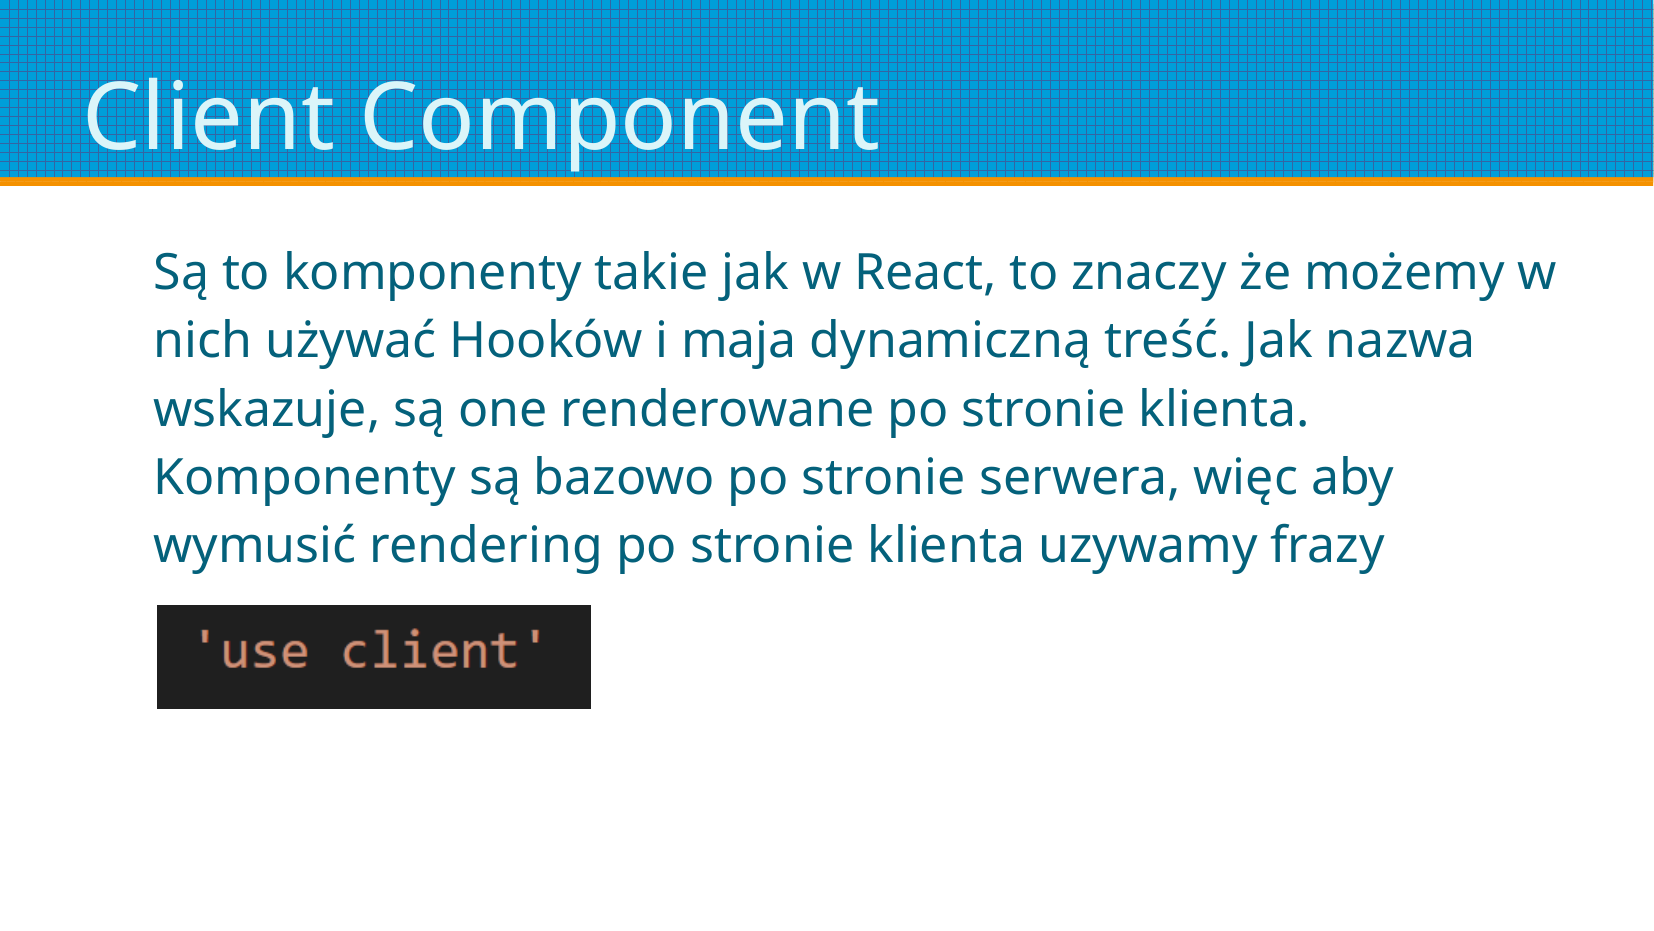

# Client Component
Są to komponenty takie jak w React, to znaczy że możemy w nich używać Hooków i maja dynamiczną treść. Jak nazwa wskazuje, są one renderowane po stronie klienta. Komponenty są bazowo po stronie serwera, więc aby wymusić rendering po stronie klienta uzywamy frazy